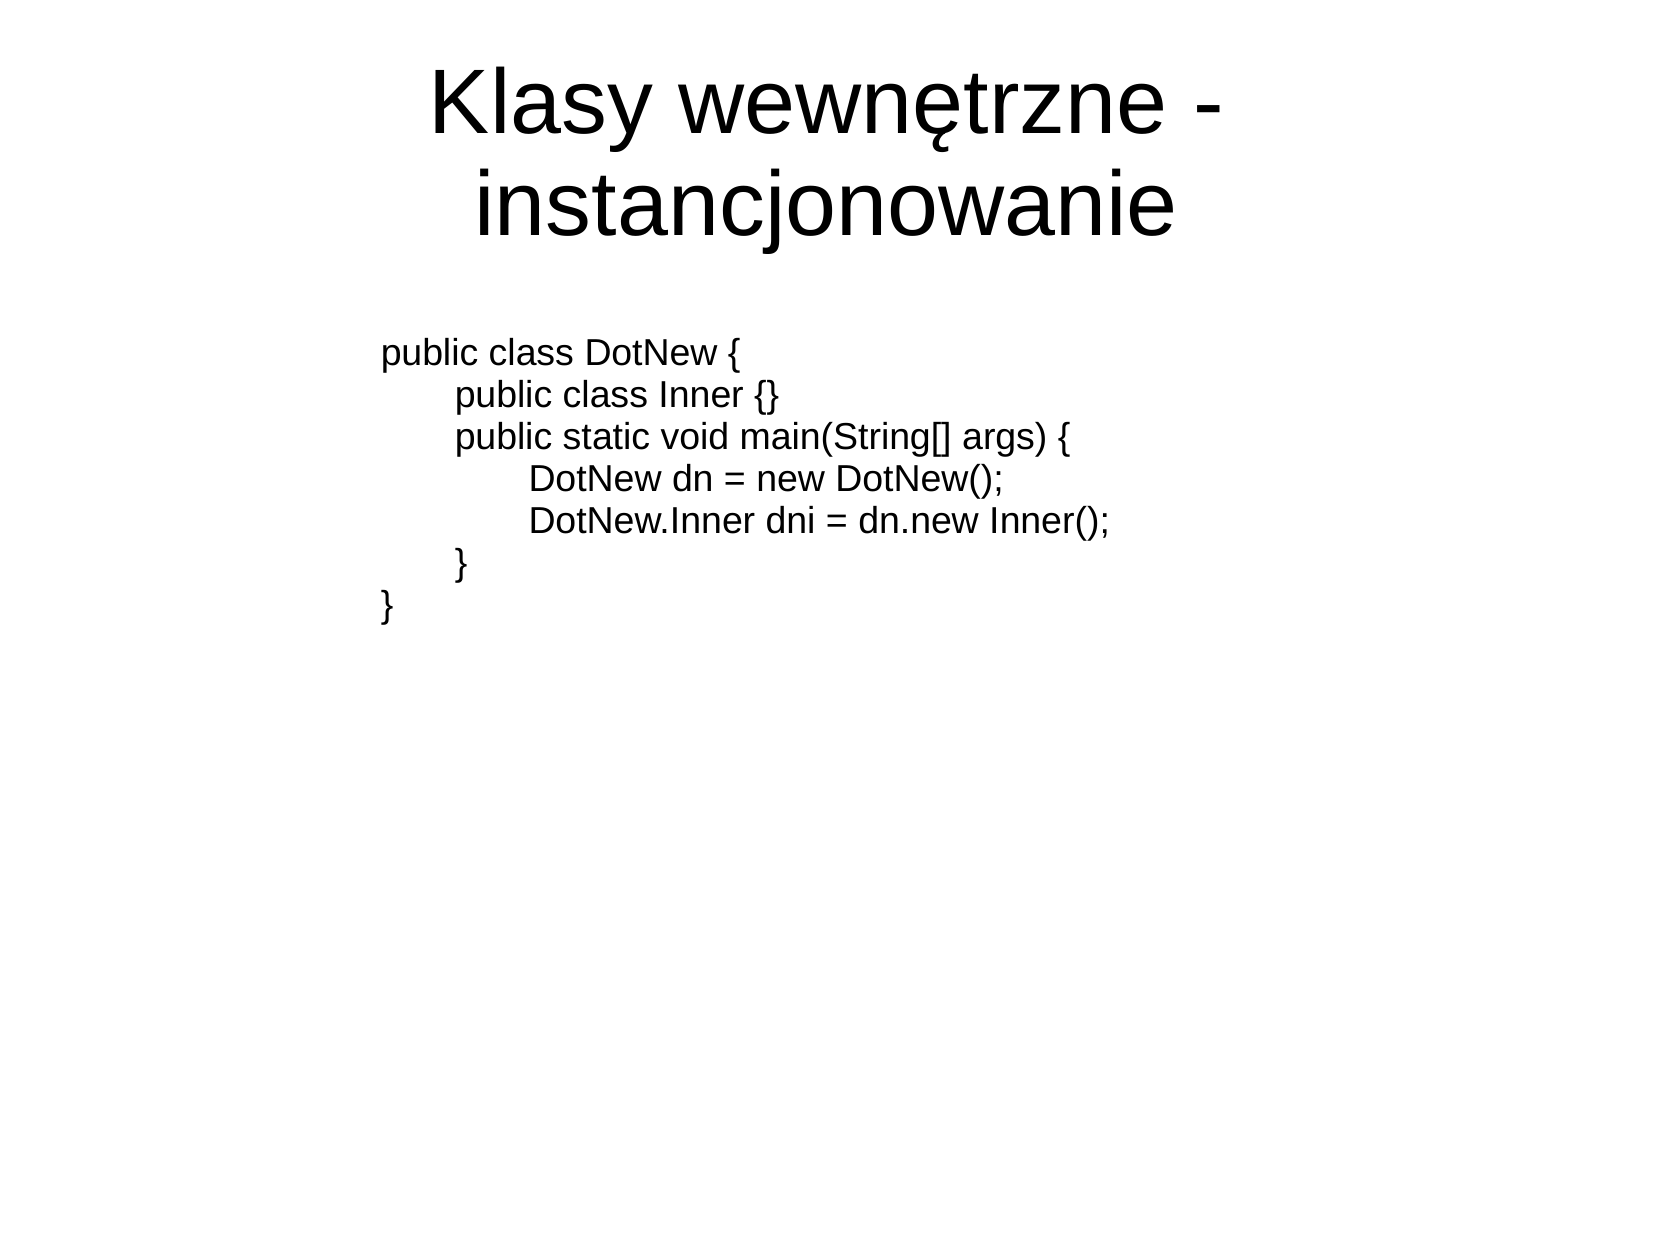

# Klasy wewnętrzne - instancjonowanie
public class DotNew {
	public class Inner {}
	public static void main(String[] args) {
		DotNew dn = new DotNew();
		DotNew.Inner dni = dn.new Inner();
	}
}